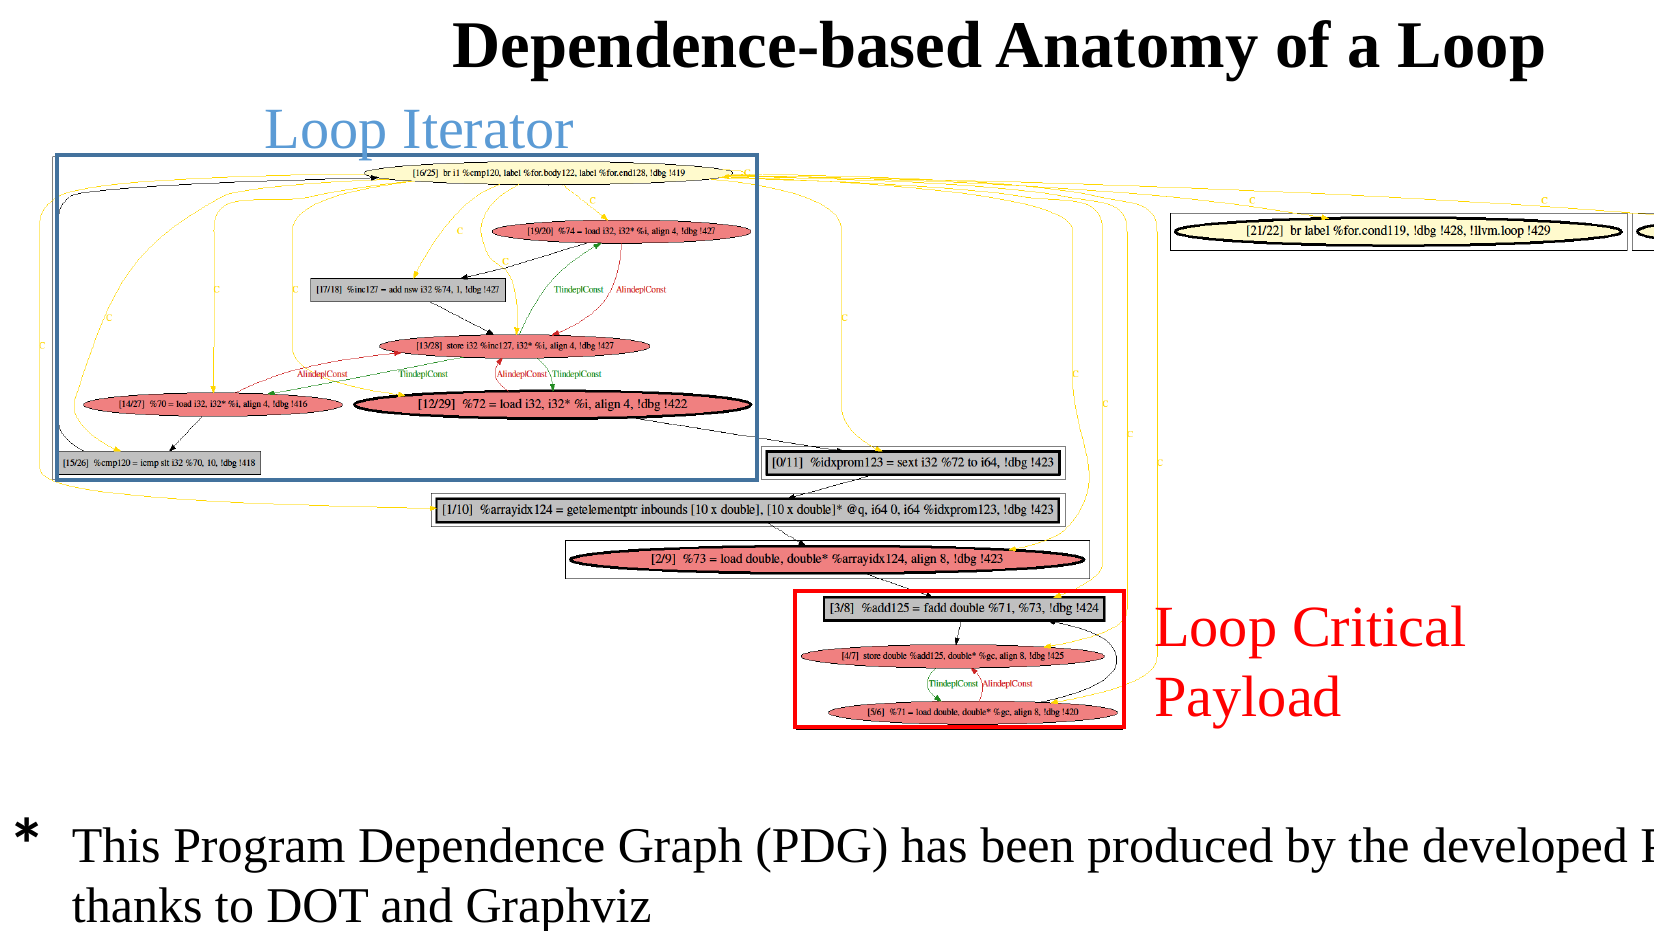

# Dependence-based Anatomy of a Loop
Loop Iterator
*
Loop Critical Payload
*
This Program Dependence Graph (PDG) has been produced by the developed PPar tool, thanks to DOT and Graphviz
*
This loop has one Iterator SCC (with no incoming dependencies) and 6 Payload SCCs, one of those is proper (contains more than one LLVM IR instruction), thus critical